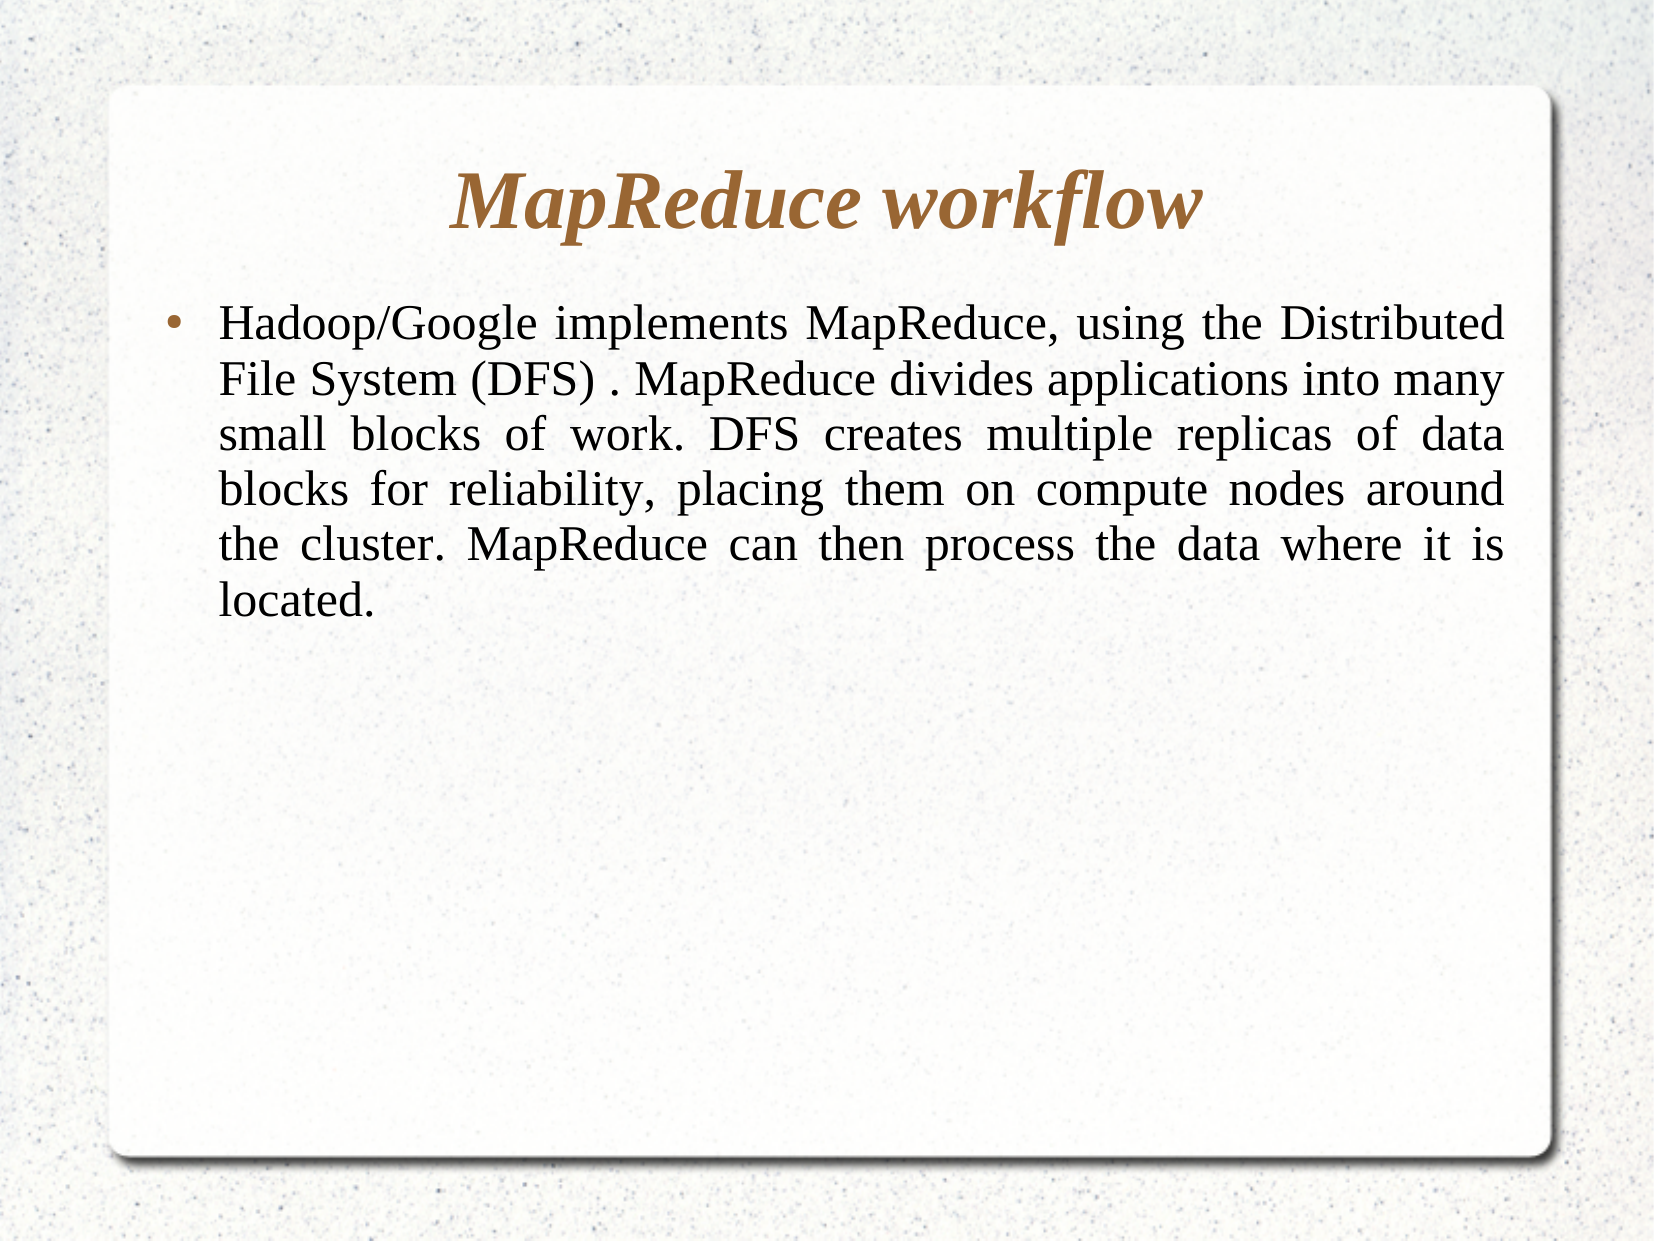

# MapReduce workflow
Hadoop/Google implements MapReduce, using the Distributed File System (DFS) . MapReduce divides applications into many small blocks of work. DFS creates multiple replicas of data blocks for reliability, placing them on compute nodes around the cluster. MapReduce can then process the data where it is located.